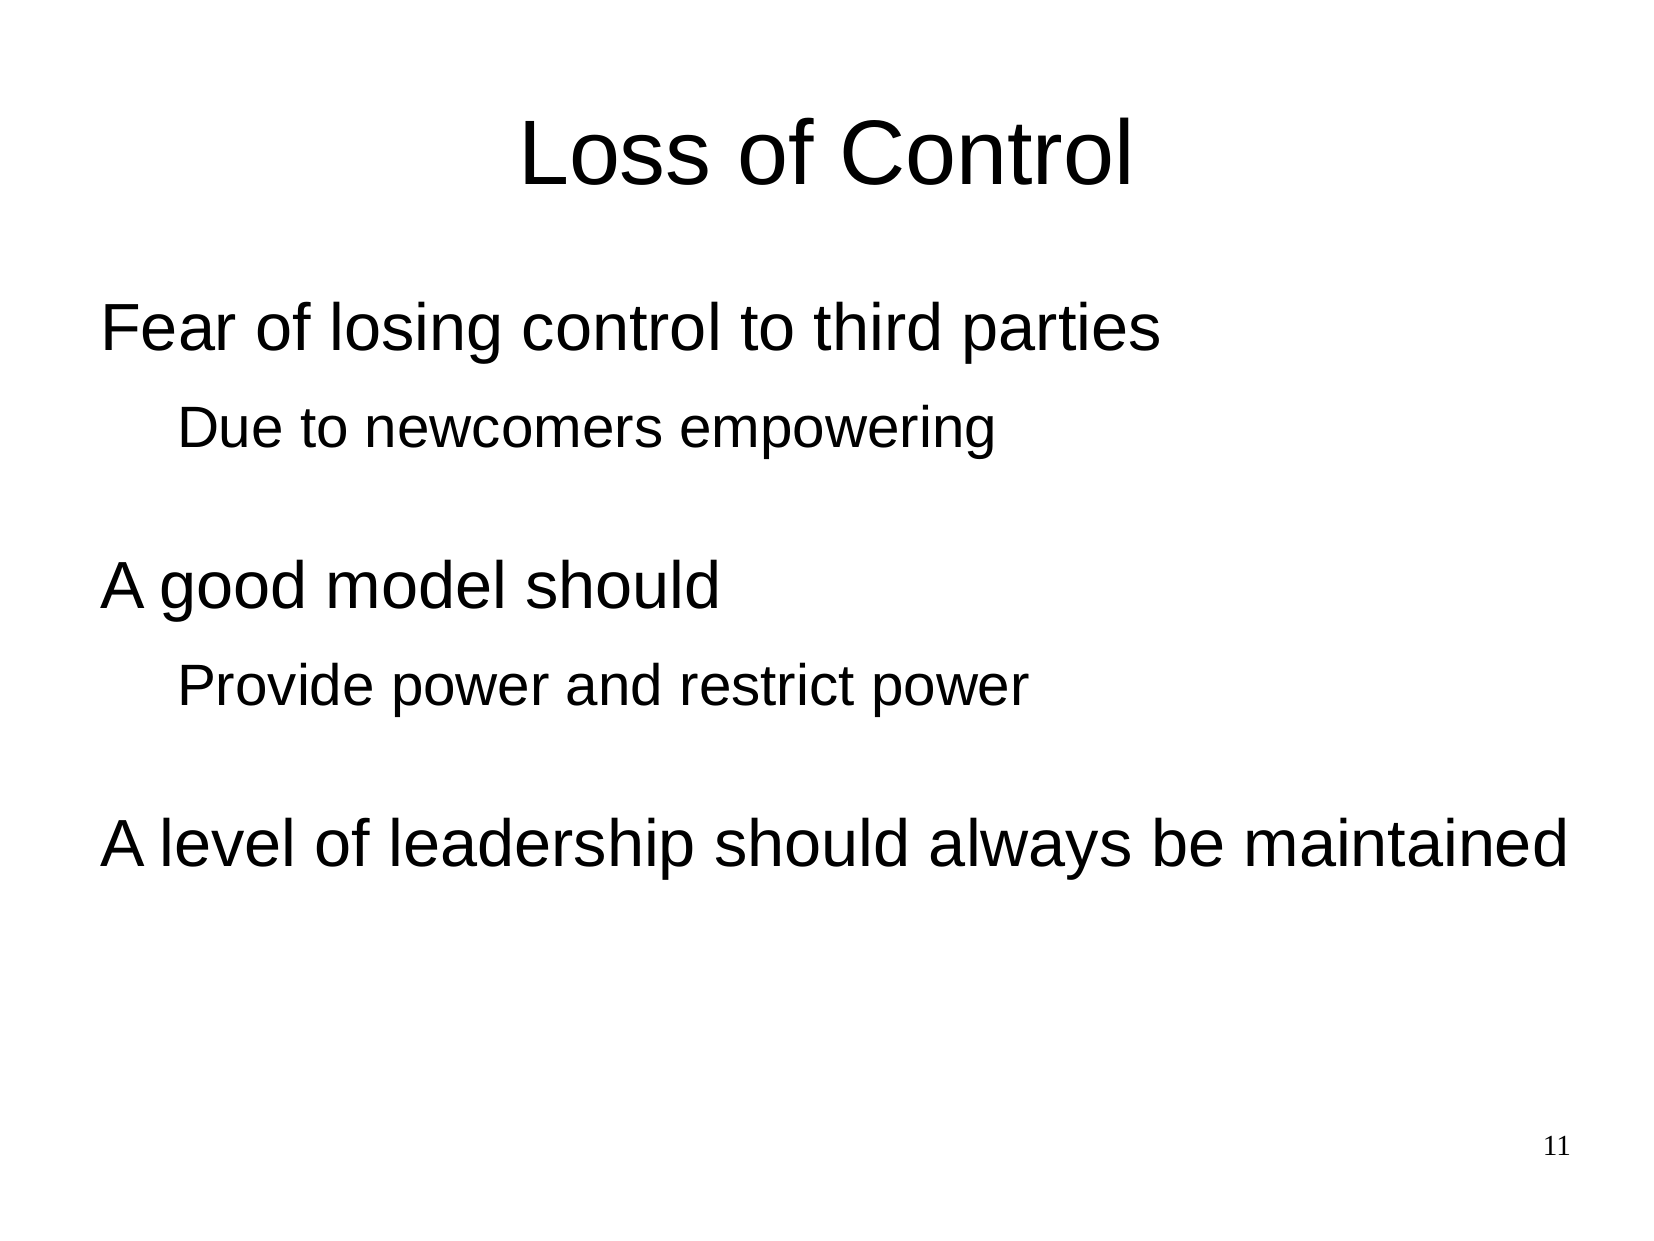

# Loss of Control
Fear of losing control to third parties
Due to newcomers empowering
A good model should
Provide power and restrict power
A level of leadership should always be maintained
11